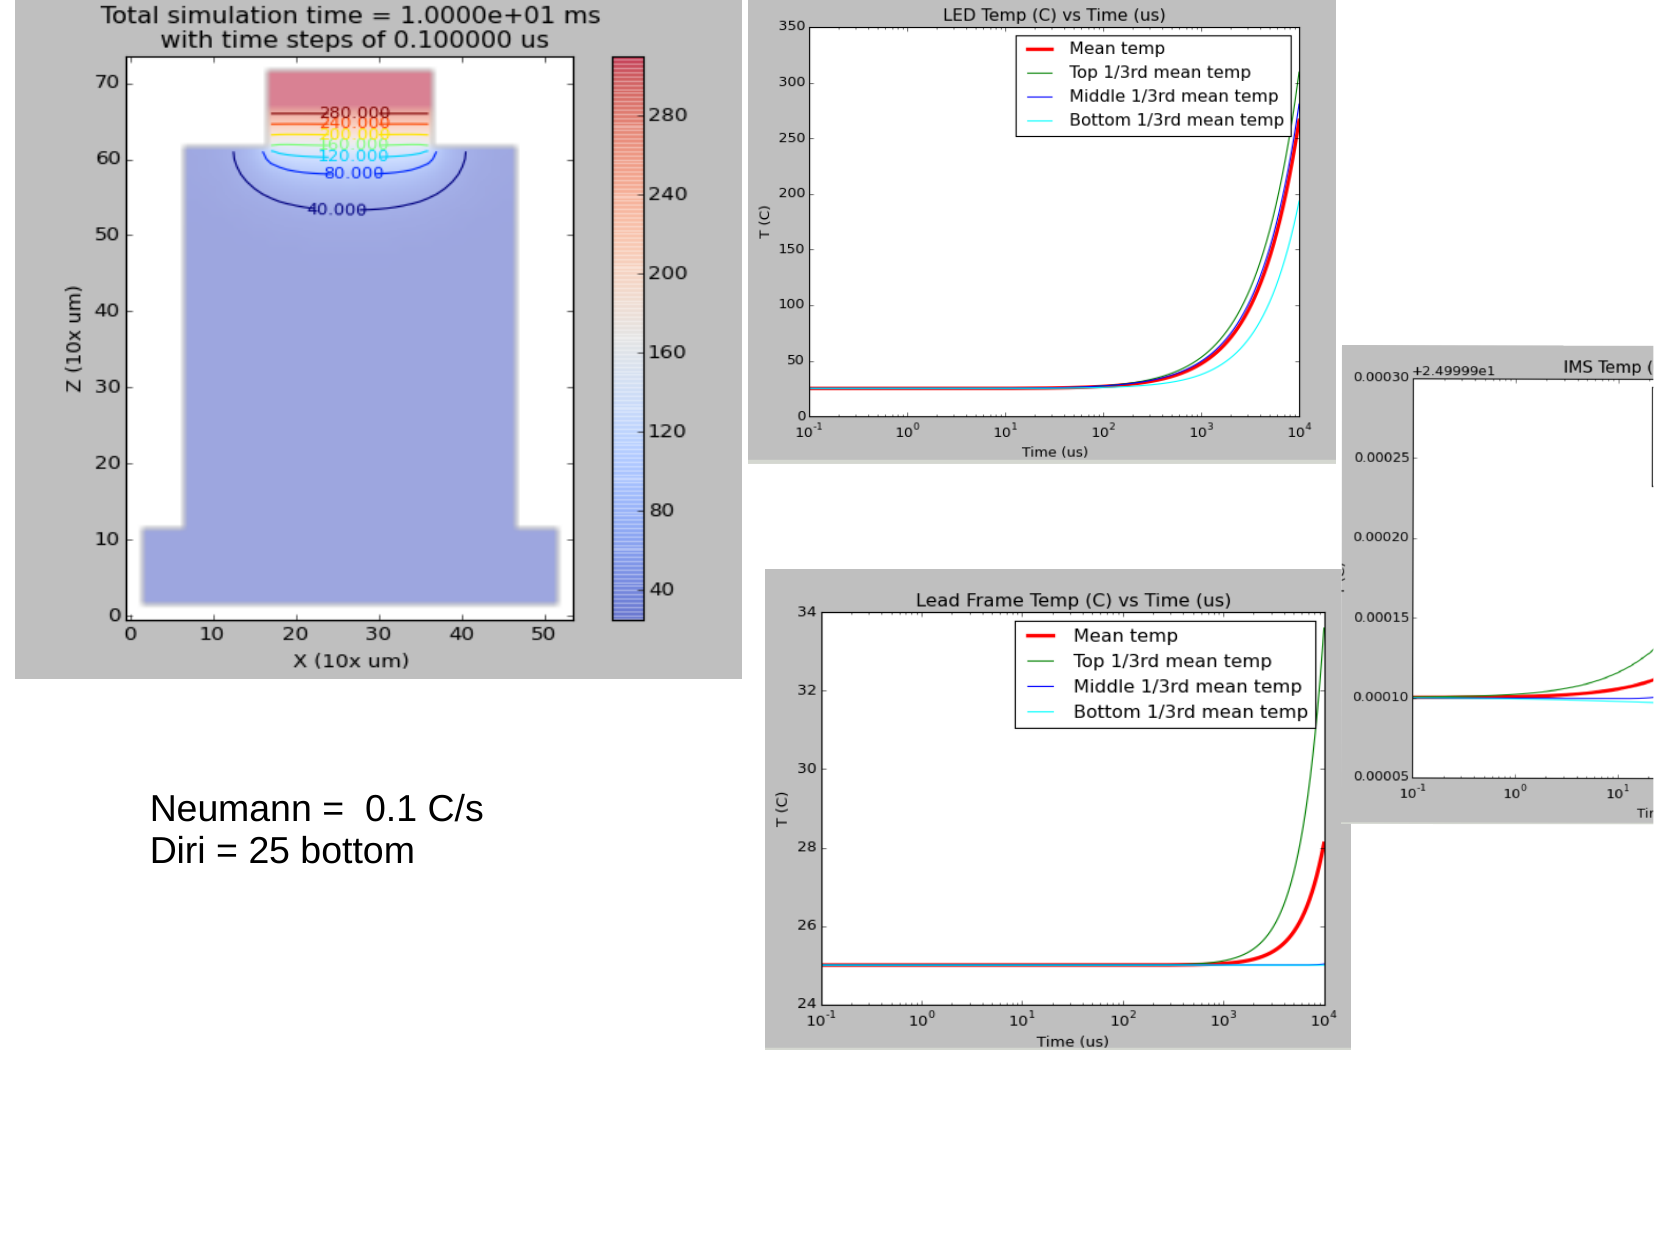

Neumann = 0.1 C/s
Diri = 25 bottom